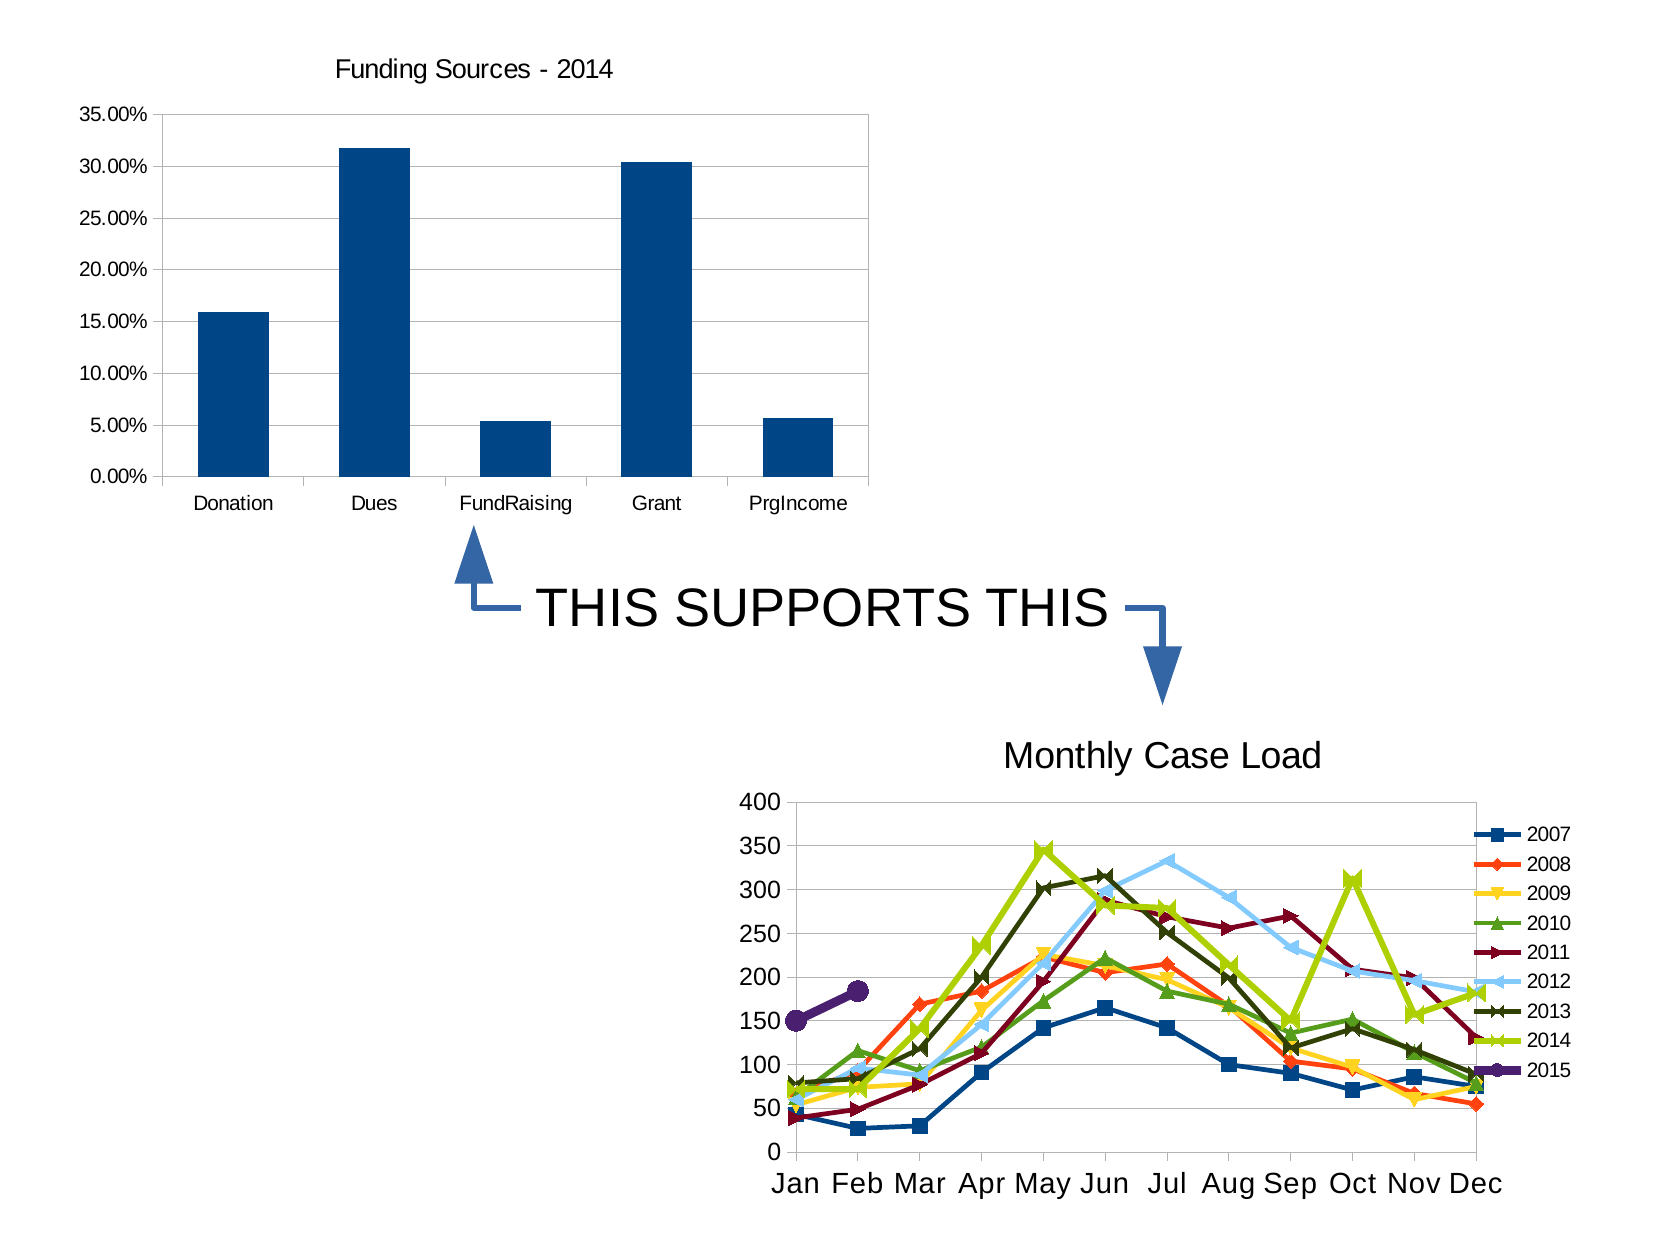

### Chart: Funding Sources - 2014
| Category | 10.71% |
|---|---|
| Donation | 0.159675329285541 |
| Dues | 0.317990804583241 |
| FundRaising | 0.0540652103982775 |
| Grant | 0.304319179223491 |
| PrgIncome | 0.0568331264339642 |THIS SUPPORTS THIS
### Chart: Monthly Case Load
| Category | 2007 | 2008 | 2009 | 2010 | 2011 | 2012 | 2013 | 2014 | 2015 |
|---|---|---|---|---|---|---|---|---|---|
| Jan | 43.0 | 66.0 | 54.0 | 63.0 | 39.0 | 60.0 | 79.0 | 72.0 | 150.0 |
| Feb | 27.0 | 93.0 | 74.0 | 116.0 | 49.0 | 96.0 | 84.0 | 72.0 | 184.0 |
| Mar | 30.0 | 169.0 | 78.0 | 93.0 | 77.0 | 88.0 | 118.0 | 141.0 | None |
| Apr | 91.0 | 184.0 | 162.0 | 120.0 | 113.0 | 146.0 | 200.0 | 236.0 | None |
| May | 142.0 | 223.0 | 226.0 | 173.0 | 195.0 | 216.0 | 302.0 | 346.0 | None |
| Jun | 165.0 | 205.0 | 213.0 | 222.0 | 288.0 | 299.0 | 316.0 | 282.0 | None |
| Jul | 142.0 | 215.0 | 197.0 | 184.0 | 269.0 | 333.0 | 251.0 | 279.0 | None |
| Aug | 100.0 | 167.0 | 165.0 | 169.0 | 256.0 | 291.0 | 199.0 | 214.0 | None |
| Sep | 90.0 | 104.0 | 119.0 | 136.0 | 270.0 | 234.0 | 119.0 | 150.0 | None |
| Oct | 71.0 | 95.0 | 97.0 | 152.0 | 209.0 | 207.0 | 141.0 | 313.0 | None |
| Nov | 86.0 | 67.0 | 60.0 | 114.0 | 199.0 | 196.0 | 117.0 | 157.0 | None |
| Dec | 75.0 | 55.0 | 75.0 | 79.0 | 131.0 | 183.0 | 89.0 | 182.0 | None |